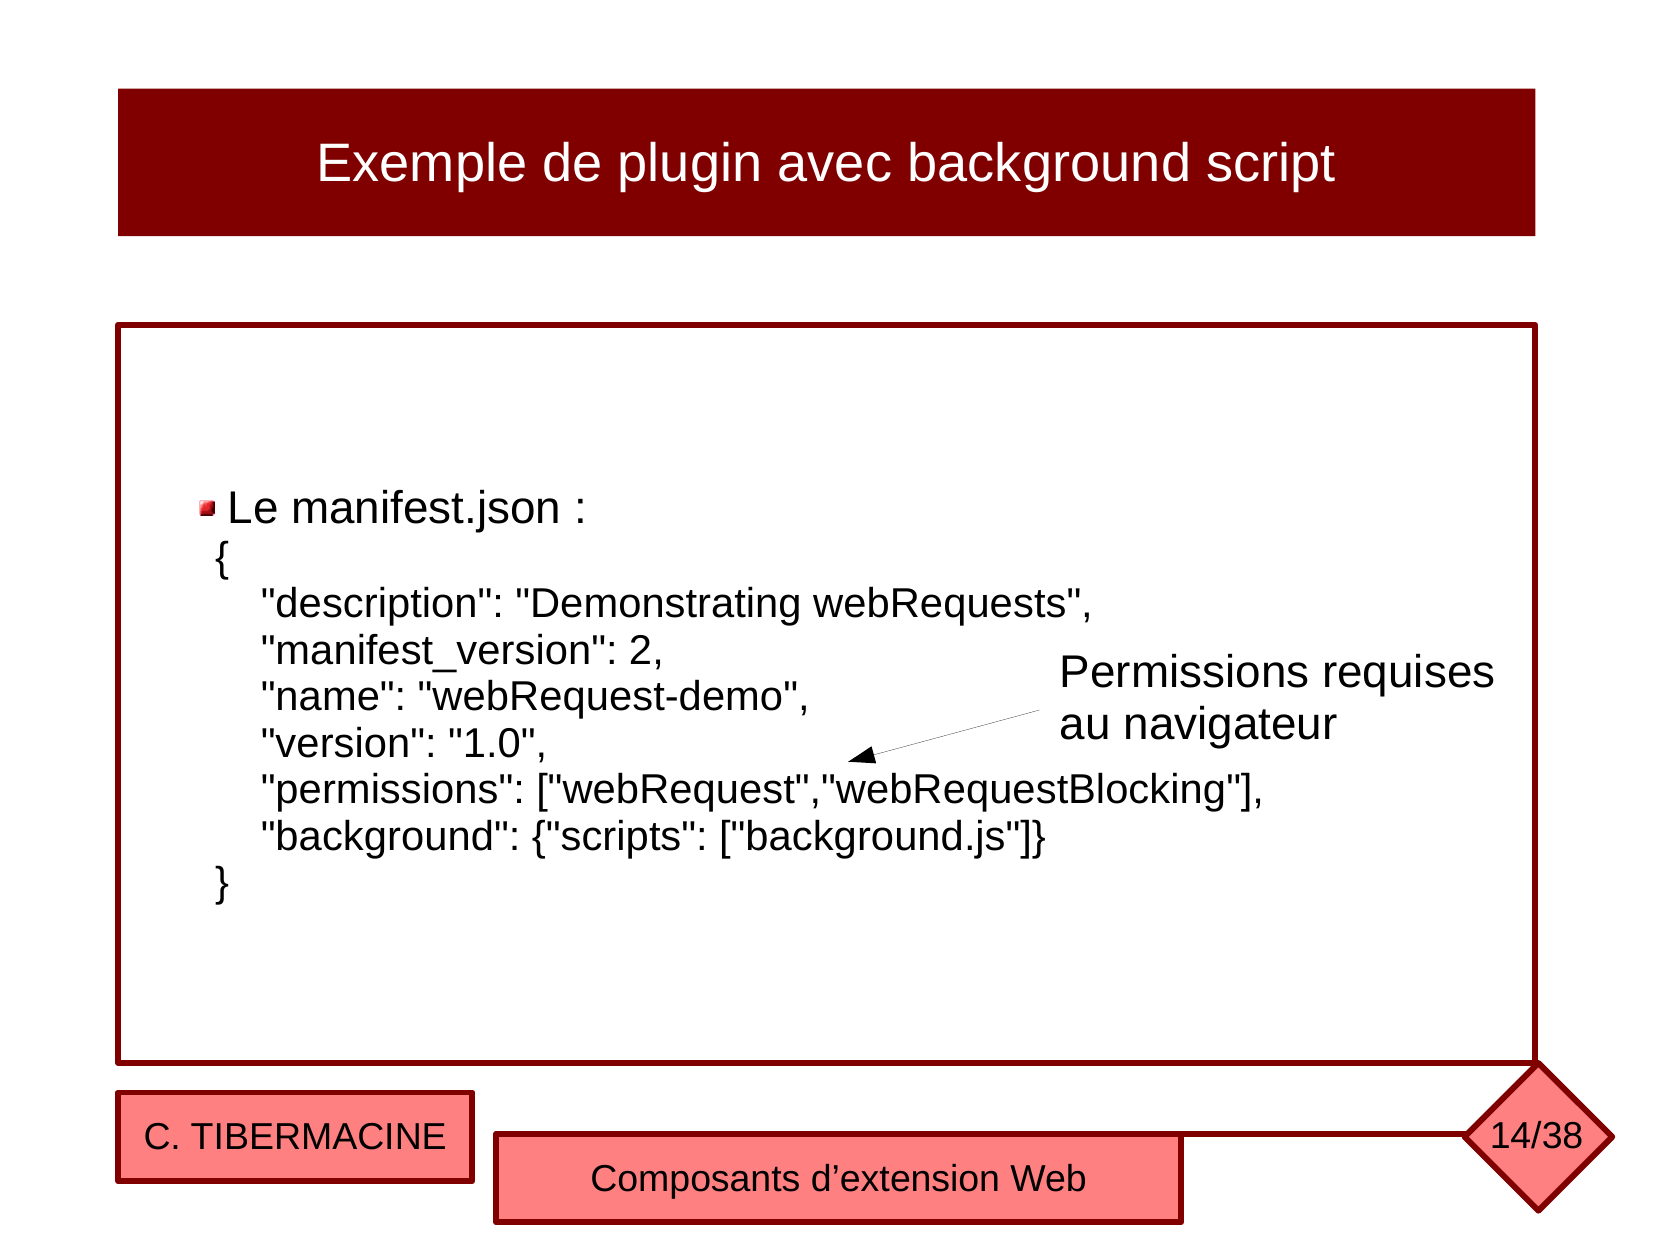

Exemple de plugin avec background script
 Le manifest.json :
{
 "description": "Demonstrating webRequests",
 "manifest_version": 2,
 "name": "webRequest-demo",
 "version": "1.0",
 "permissions": ["webRequest","webRequestBlocking"],
 "background": {"scripts": ["background.js"]}
}
Permissions requises
au navigateur
C. TIBERMACINE
Composants d’extension Web